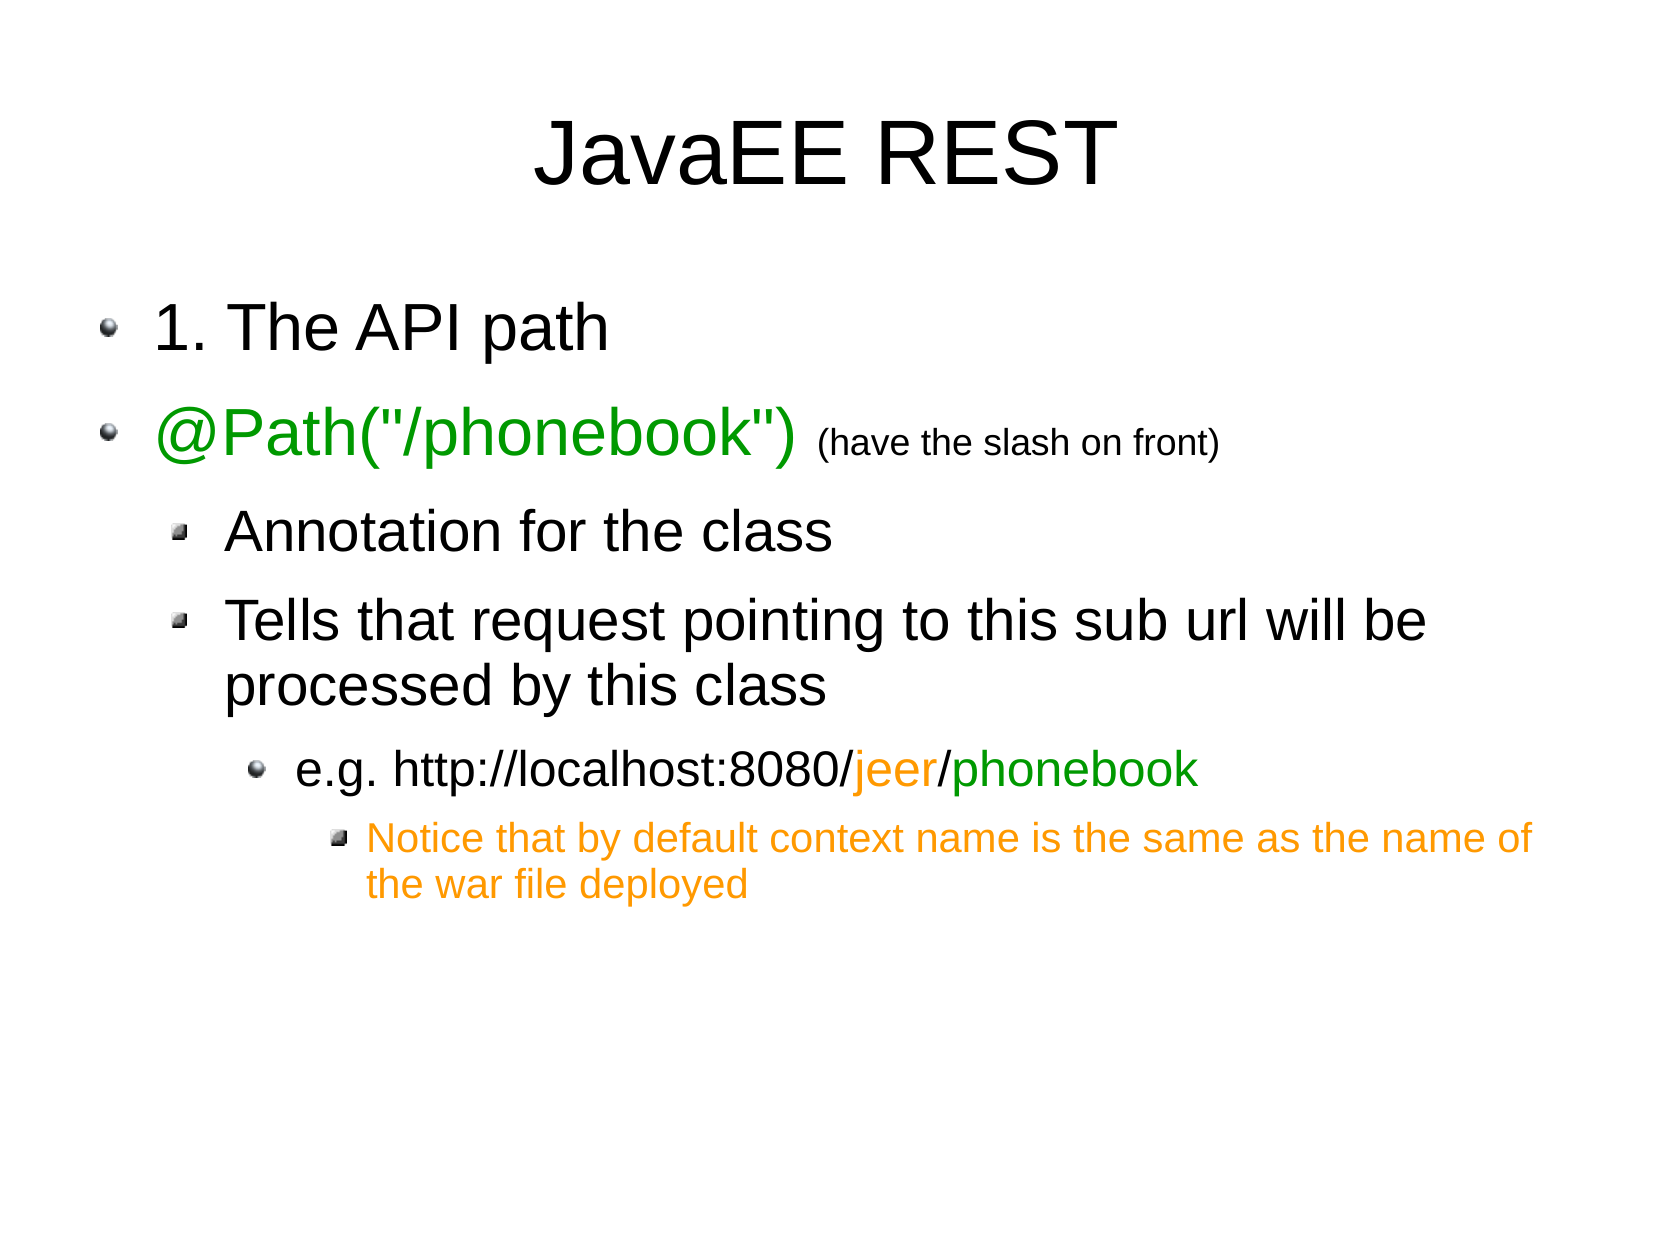

# JavaEE REST
1. The API path
@Path("/phonebook") (have the slash on front)
Annotation for the class
Tells that request pointing to this sub url will be processed by this class
e.g. http://localhost:8080/jeer/phonebook
Notice that by default context name is the same as the name of the war file deployed